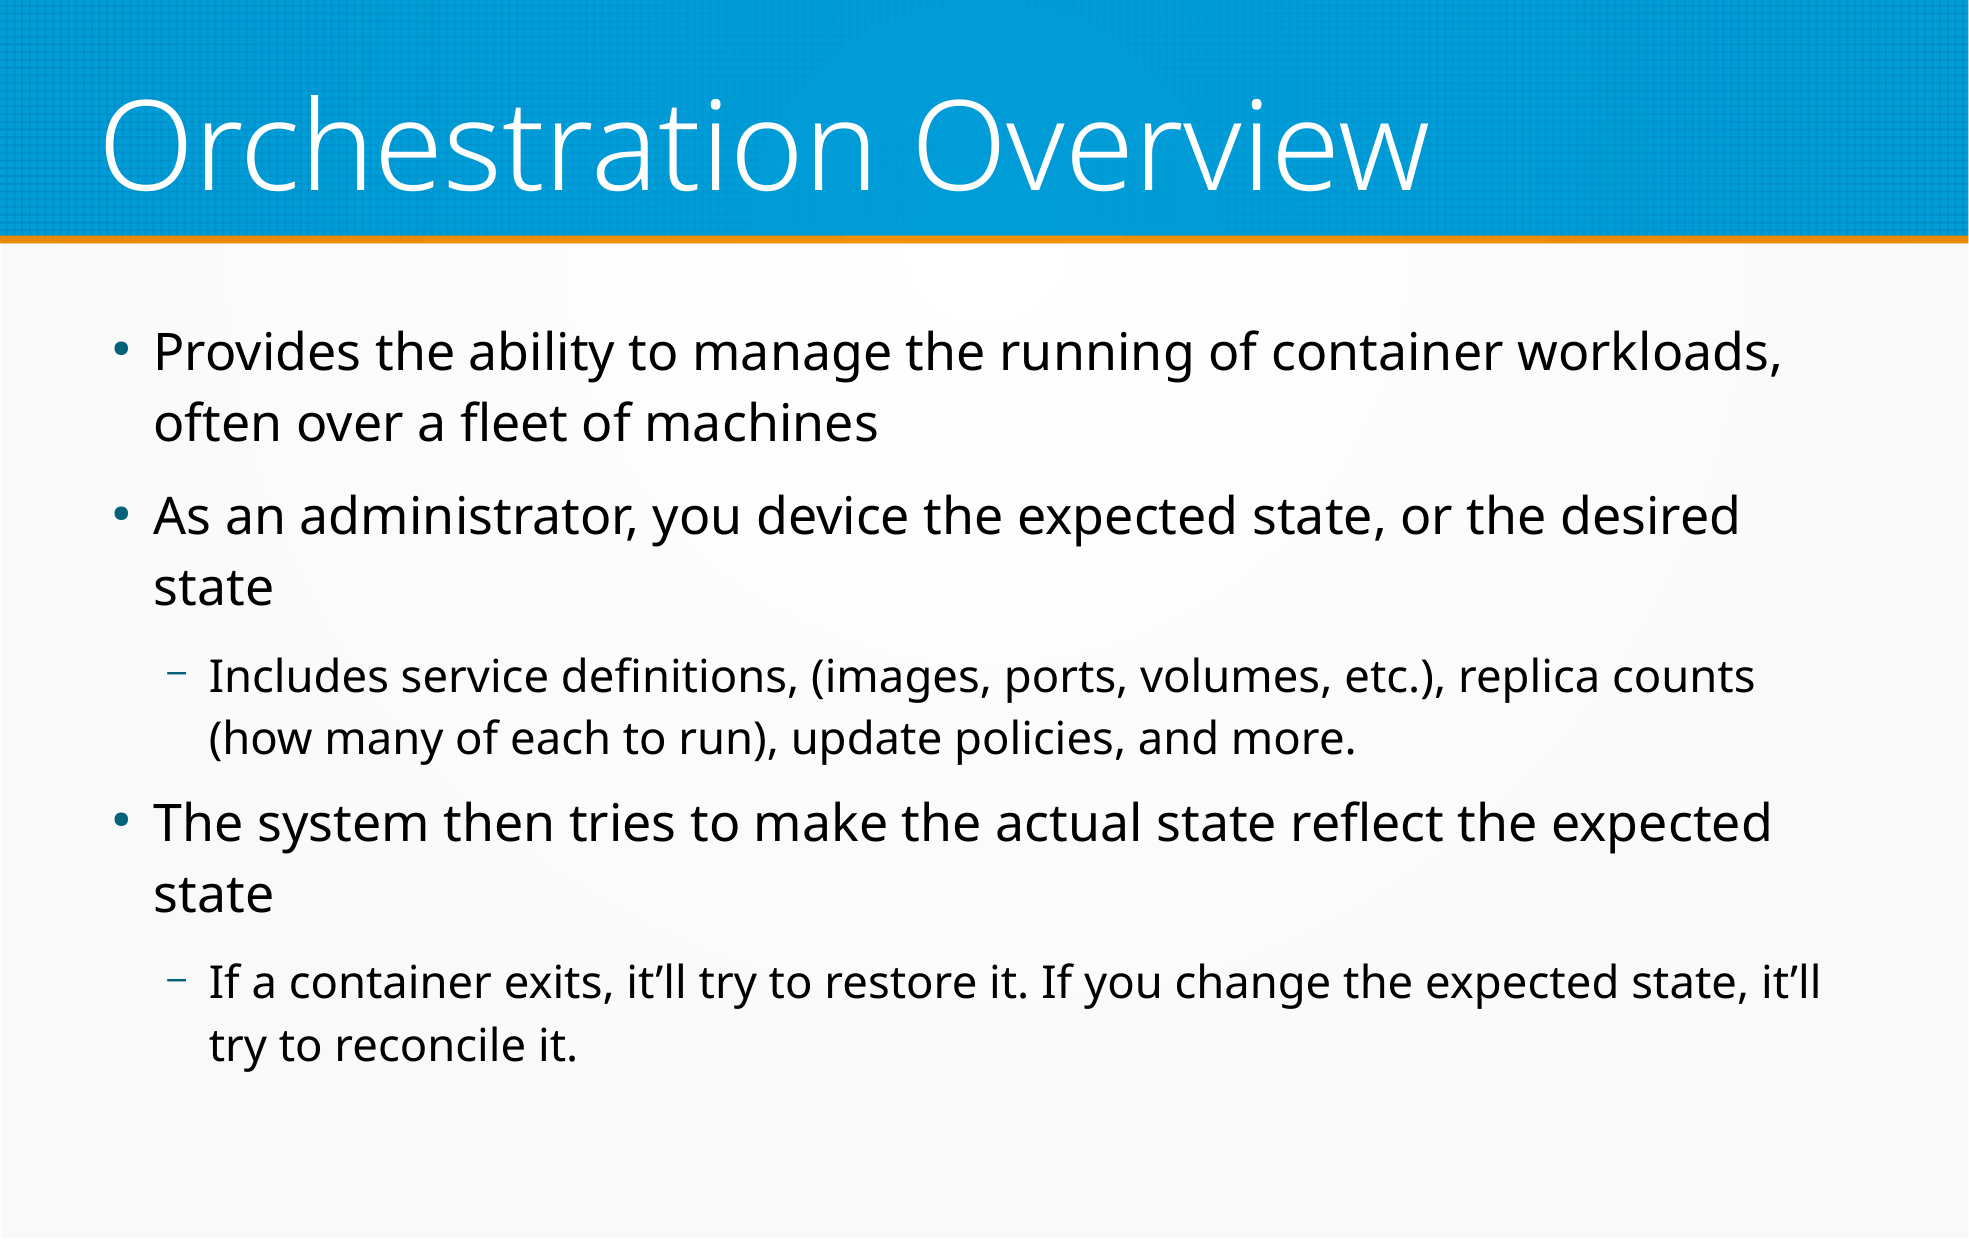

# Orchestration Overview
Provides the ability to manage the running of container workloads, often over a fleet of machines
As an administrator, you device the expected state, or the desired state
Includes service definitions, (images, ports, volumes, etc.), replica counts (how many of each to run), update policies, and more.
The system then tries to make the actual state reflect the expected state
If a container exits, it’ll try to restore it. If you change the expected state, it’ll try to reconcile it.